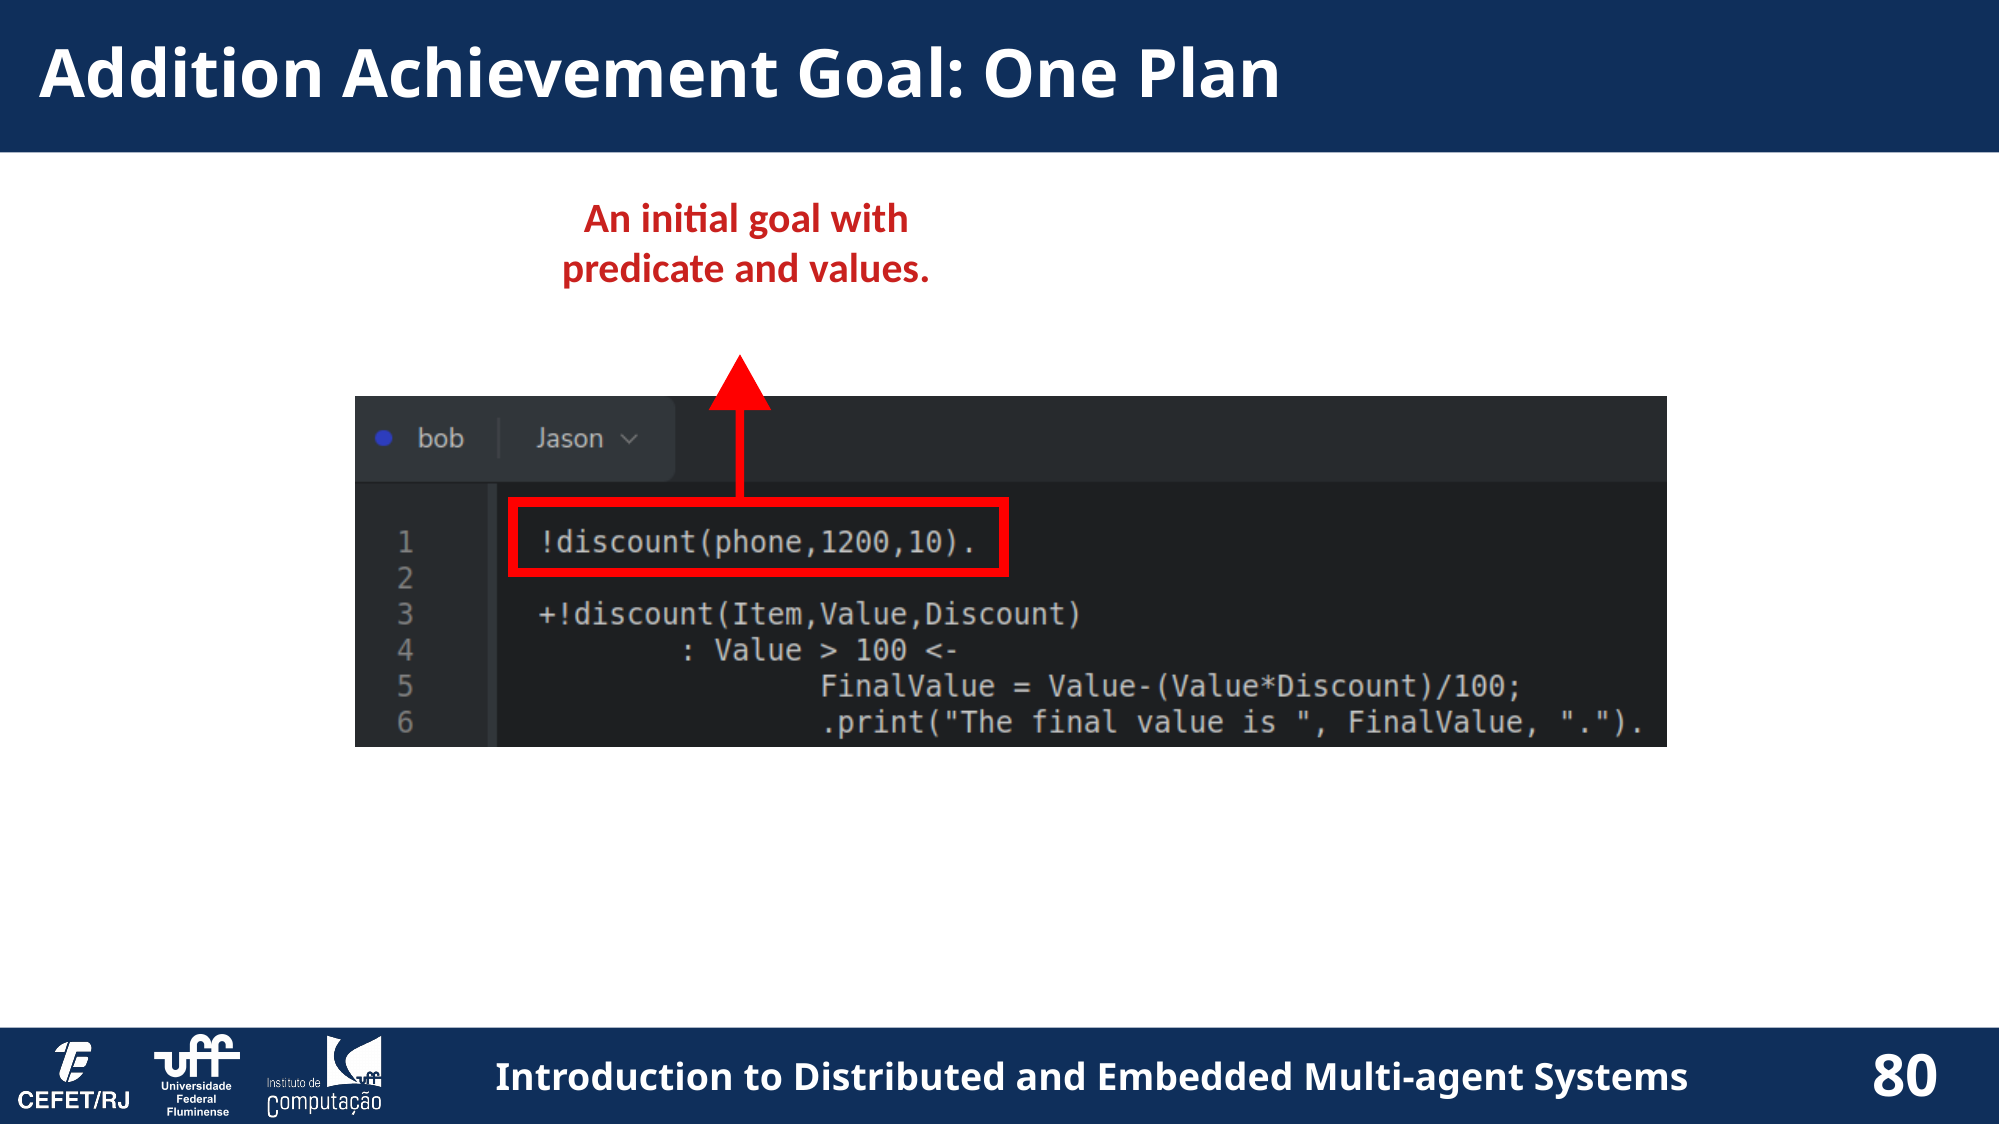

Addition Achievement Goal: One Plan
An initial goal with predicate and values.